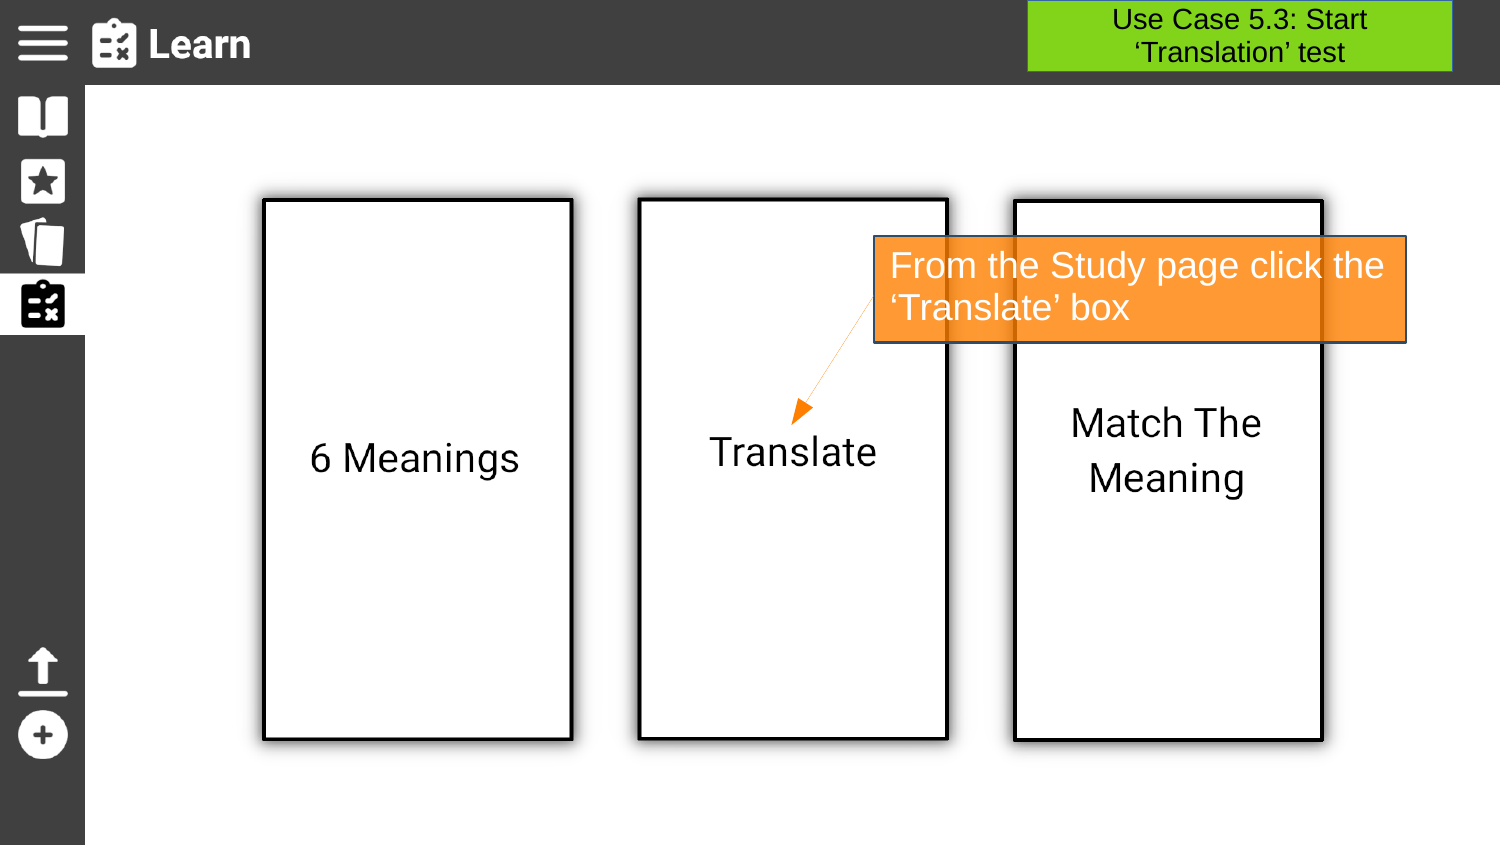

Use Case 5.3: Start ‘Translation’ test
From the Study page click the ‘Translate’ box